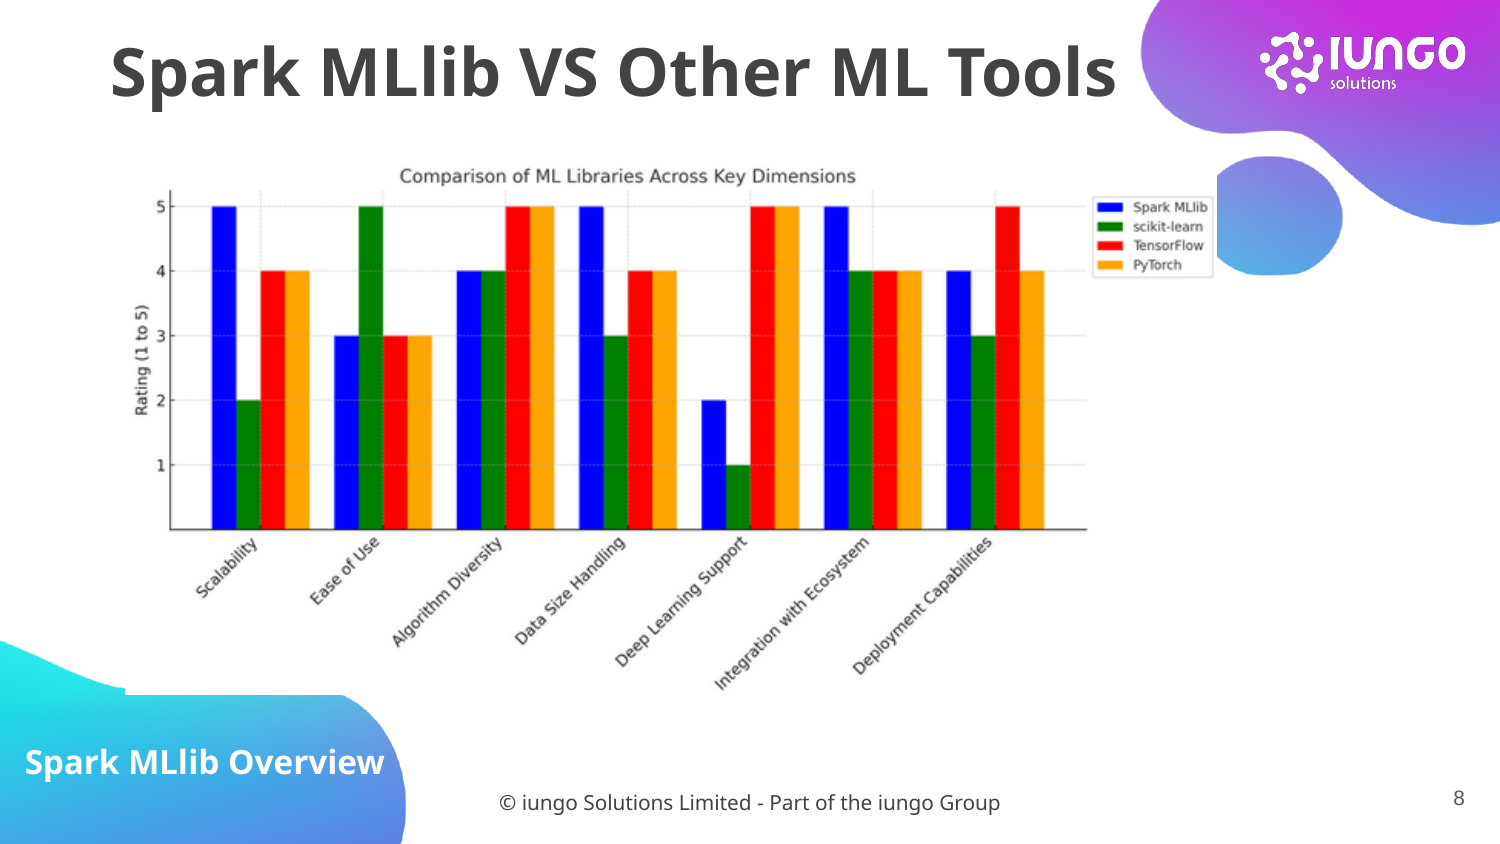

# Spark MLlib VS Other ML Tools
Spark MLlib Overview